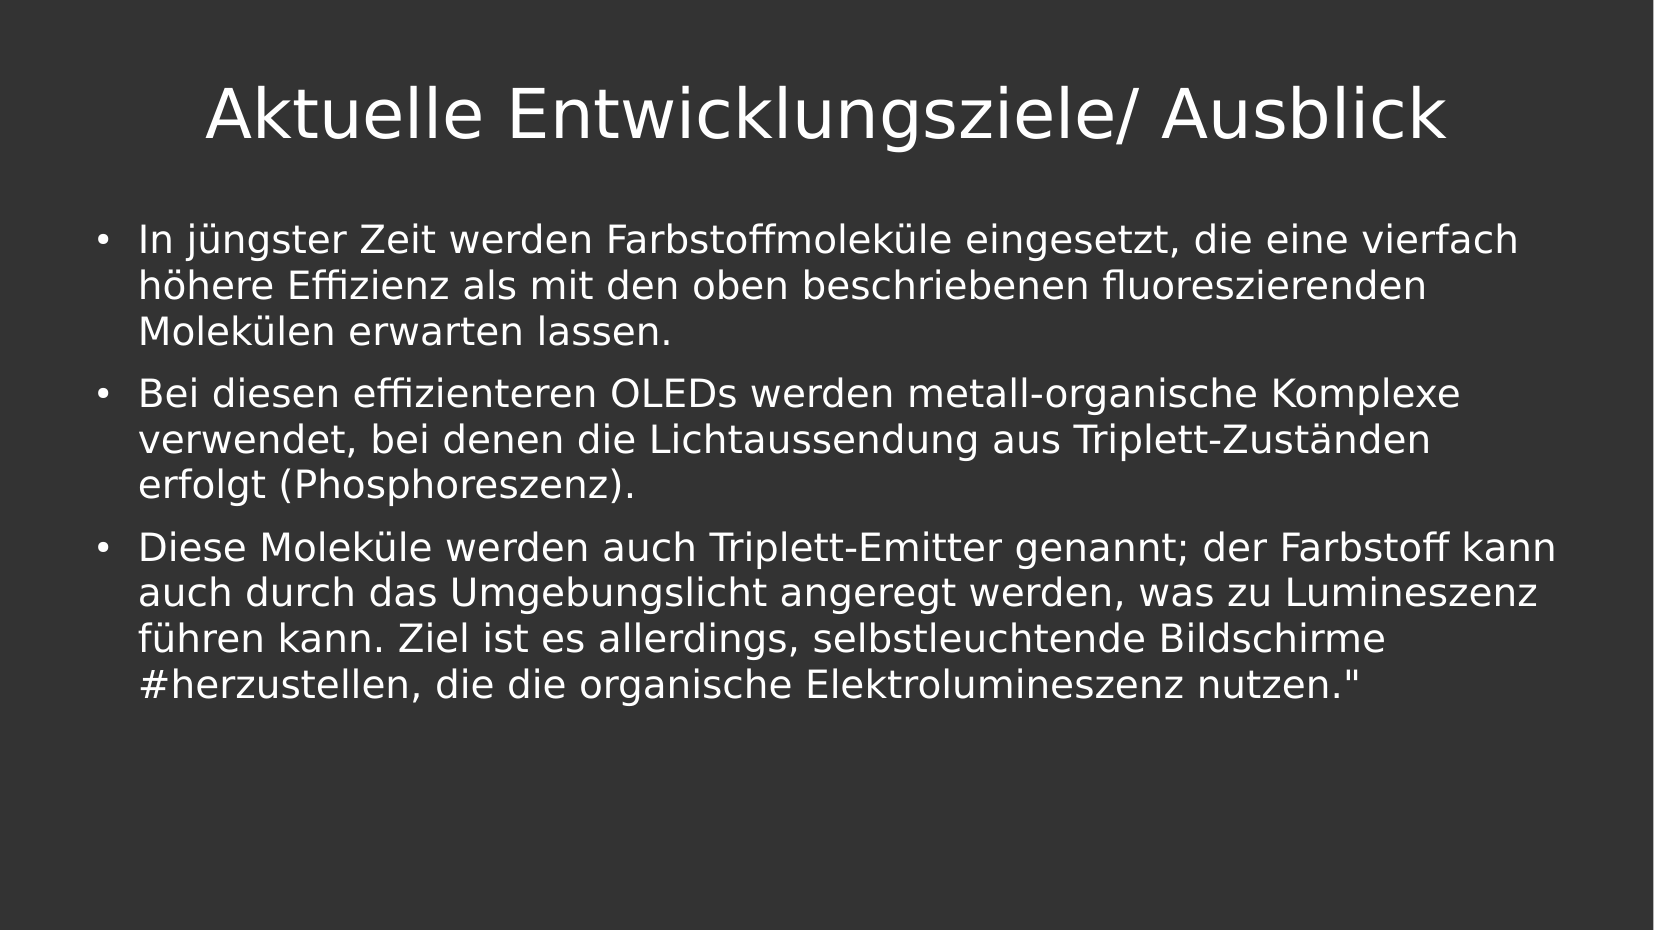

# Aktuelle Entwicklungsziele/ Ausblick
In jüngster Zeit werden Farbstoffmoleküle eingesetzt, die eine vierfach höhere Effizienz als mit den oben beschriebenen fluoreszierenden Molekülen erwarten lassen.
Bei diesen effizienteren OLEDs werden metall-organische Komplexe verwendet, bei denen die Lichtaussendung aus Triplett-Zuständen erfolgt (Phosphoreszenz).
Diese Moleküle werden auch Triplett-Emitter genannt; der Farbstoff kann auch durch das Umgebungslicht angeregt werden, was zu Lumineszenz führen kann. Ziel ist es allerdings, selbstleuchtende Bildschirme #herzustellen, die die organische Elektrolumineszenz nutzen."